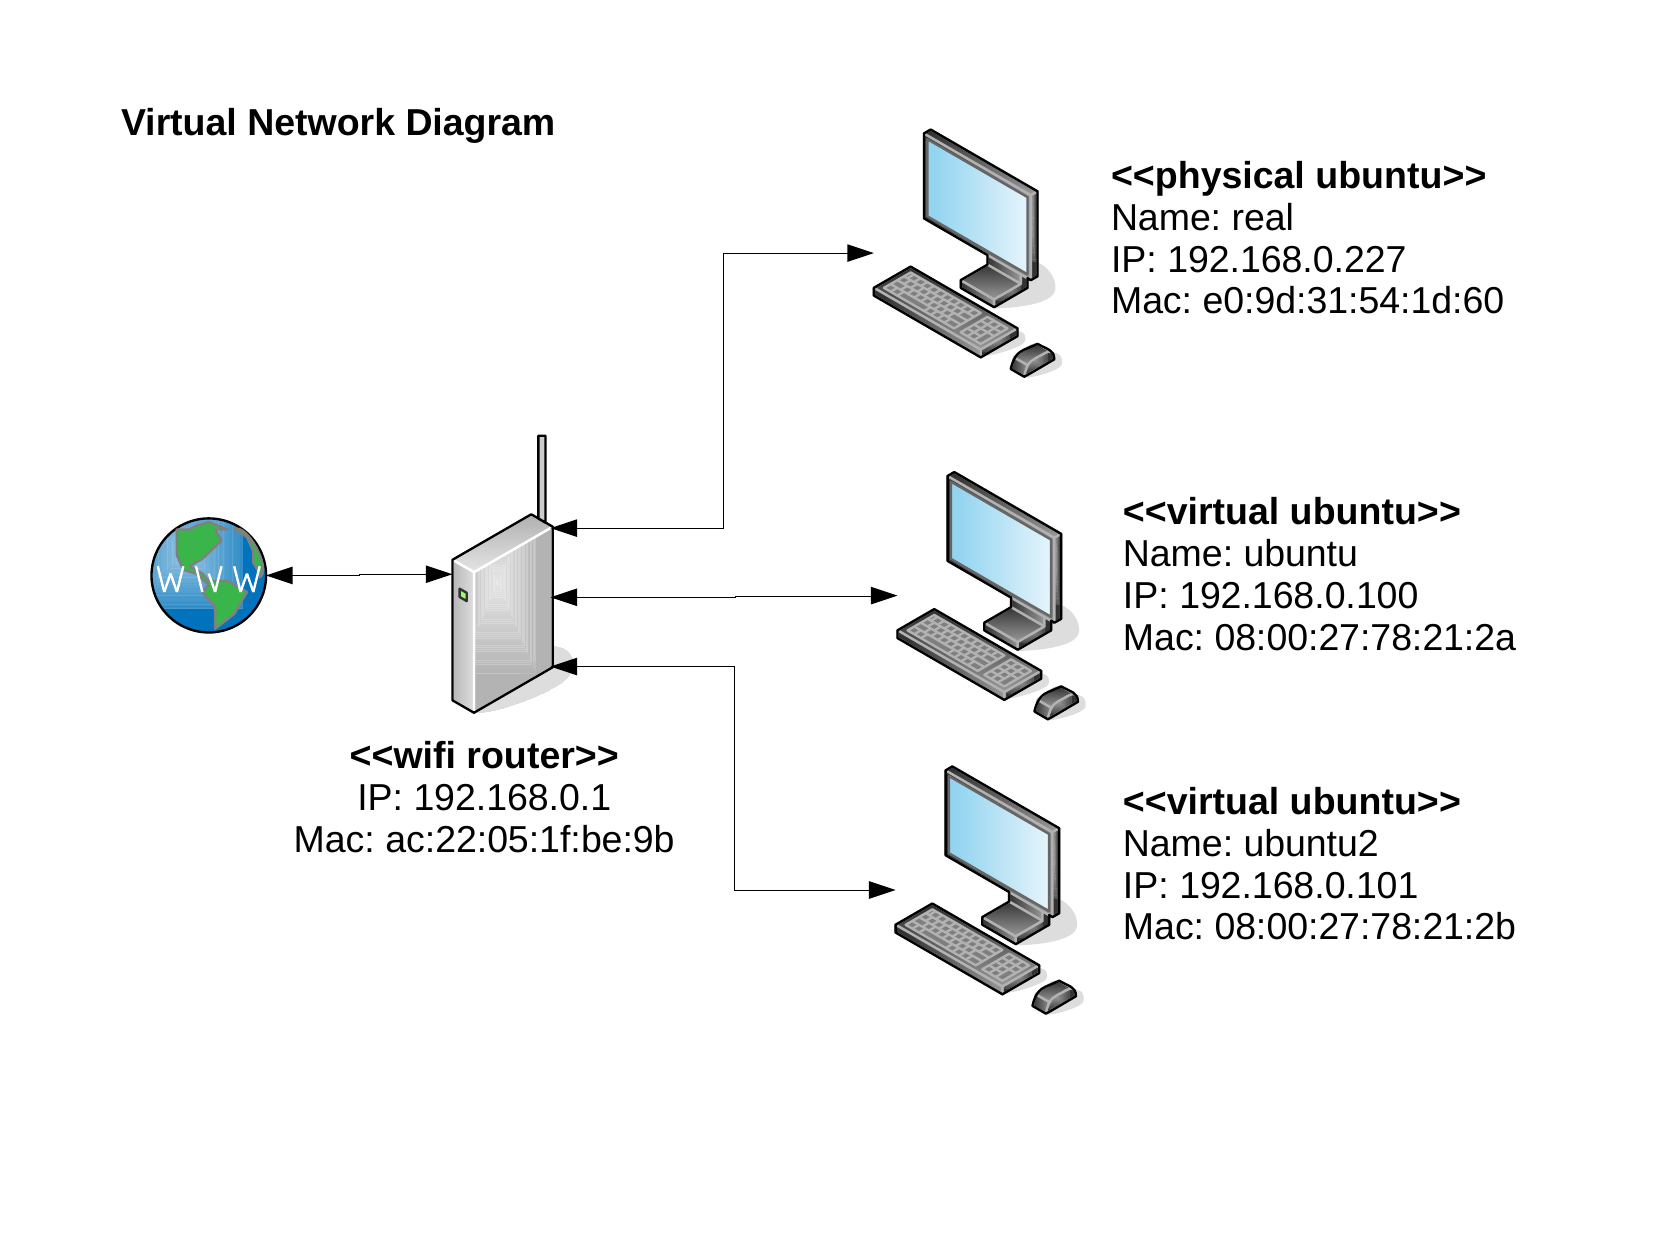

Virtual Network Diagram
<<physical ubuntu>>
Name: real
IP: 192.168.0.227
Mac: e0:9d:31:54:1d:60
<<virtual ubuntu>>
Name: ubuntu
IP: 192.168.0.100
Mac: 08:00:27:78:21:2a
<<wifi router>>
IP: 192.168.0.1
Mac: ac:22:05:1f:be:9b
<<virtual ubuntu>>
Name: ubuntu2
IP: 192.168.0.101
Mac: 08:00:27:78:21:2b